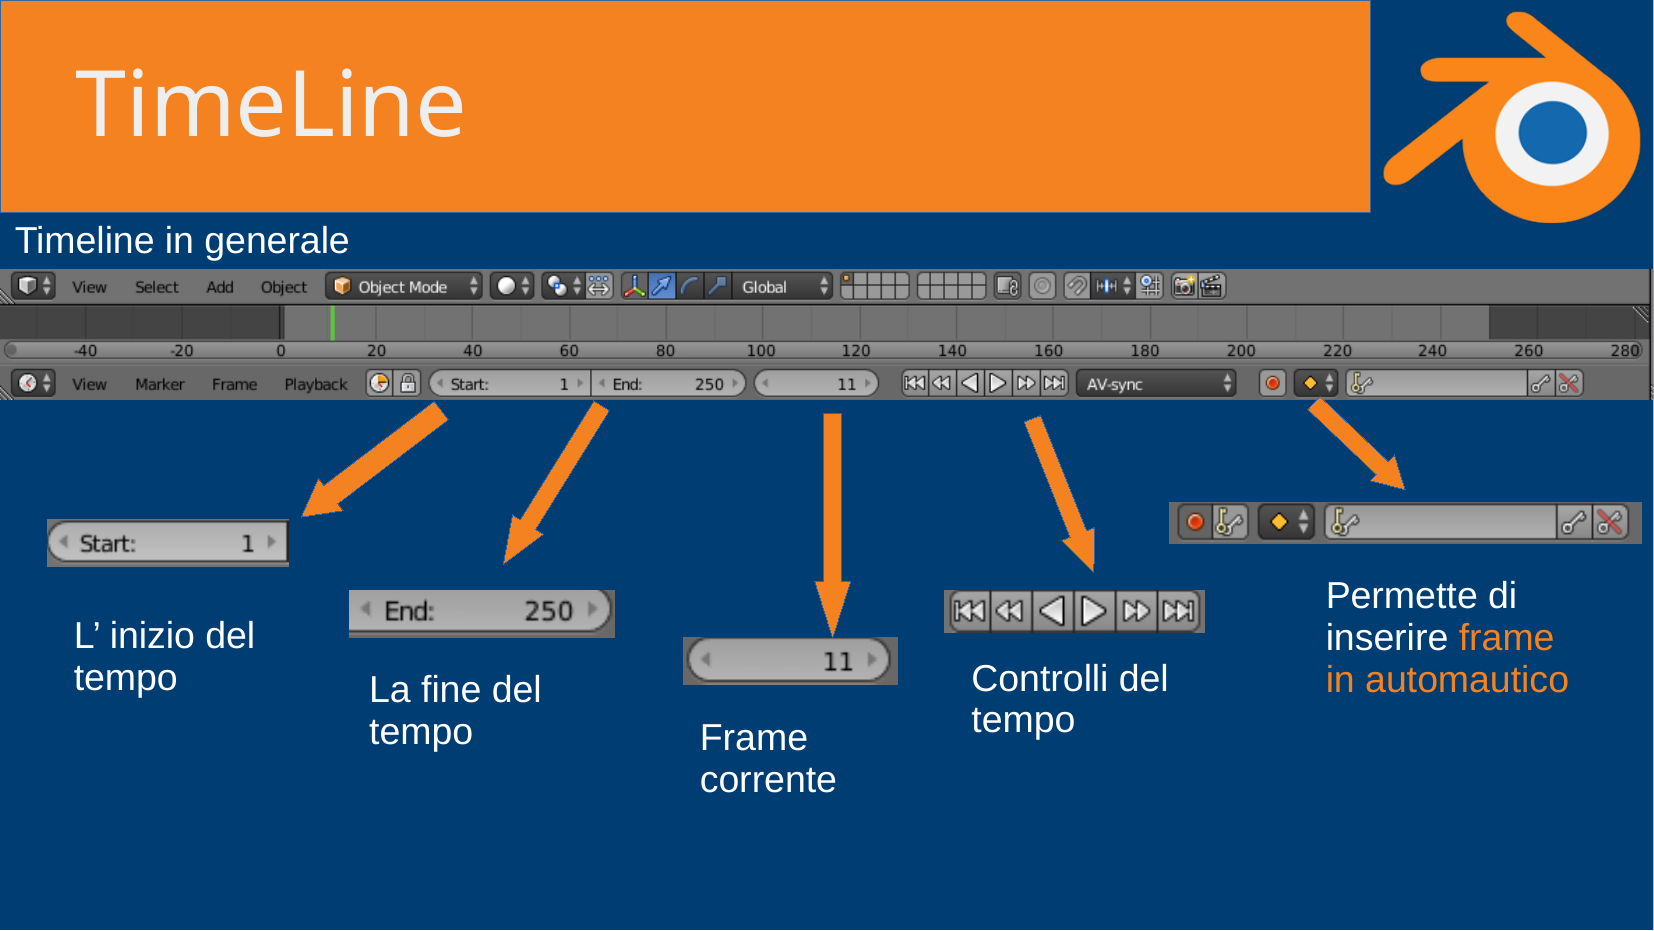

# TimeLine
Timeline in generale
Permette di inserire frame in automautico
L’ inizio del tempo
Controlli del tempo
La fine del tempo
Frame corrente